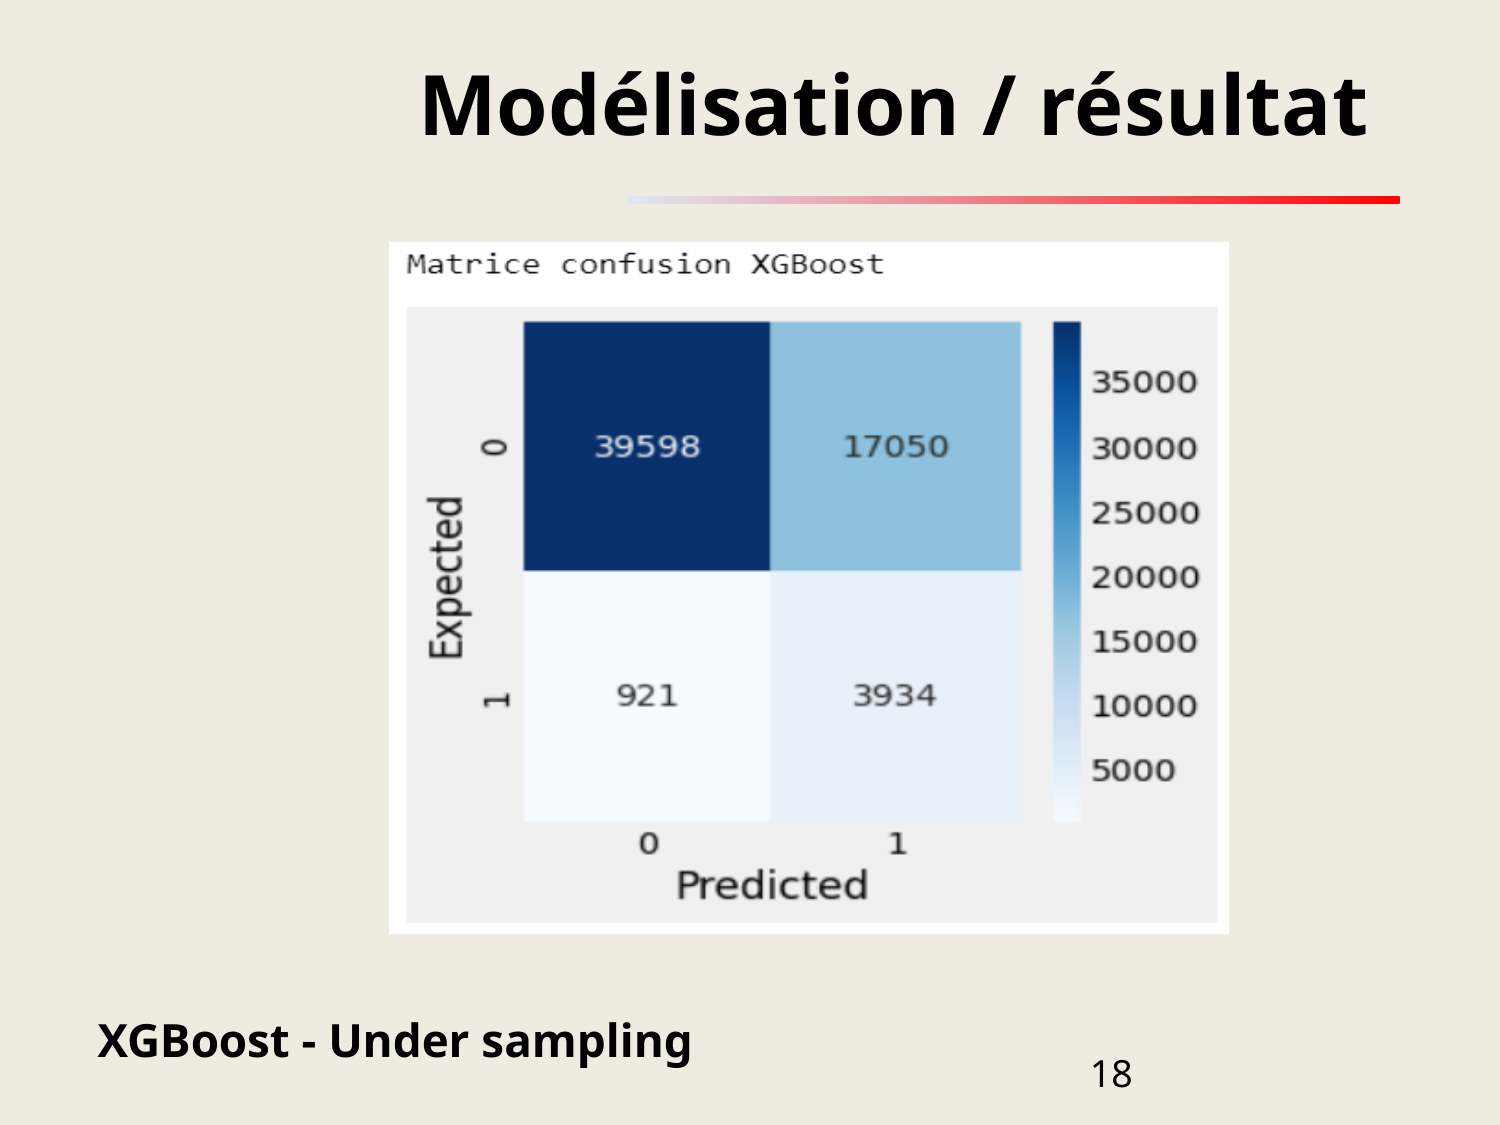

# Modélisation / résultat
XGBoost - Under sampling